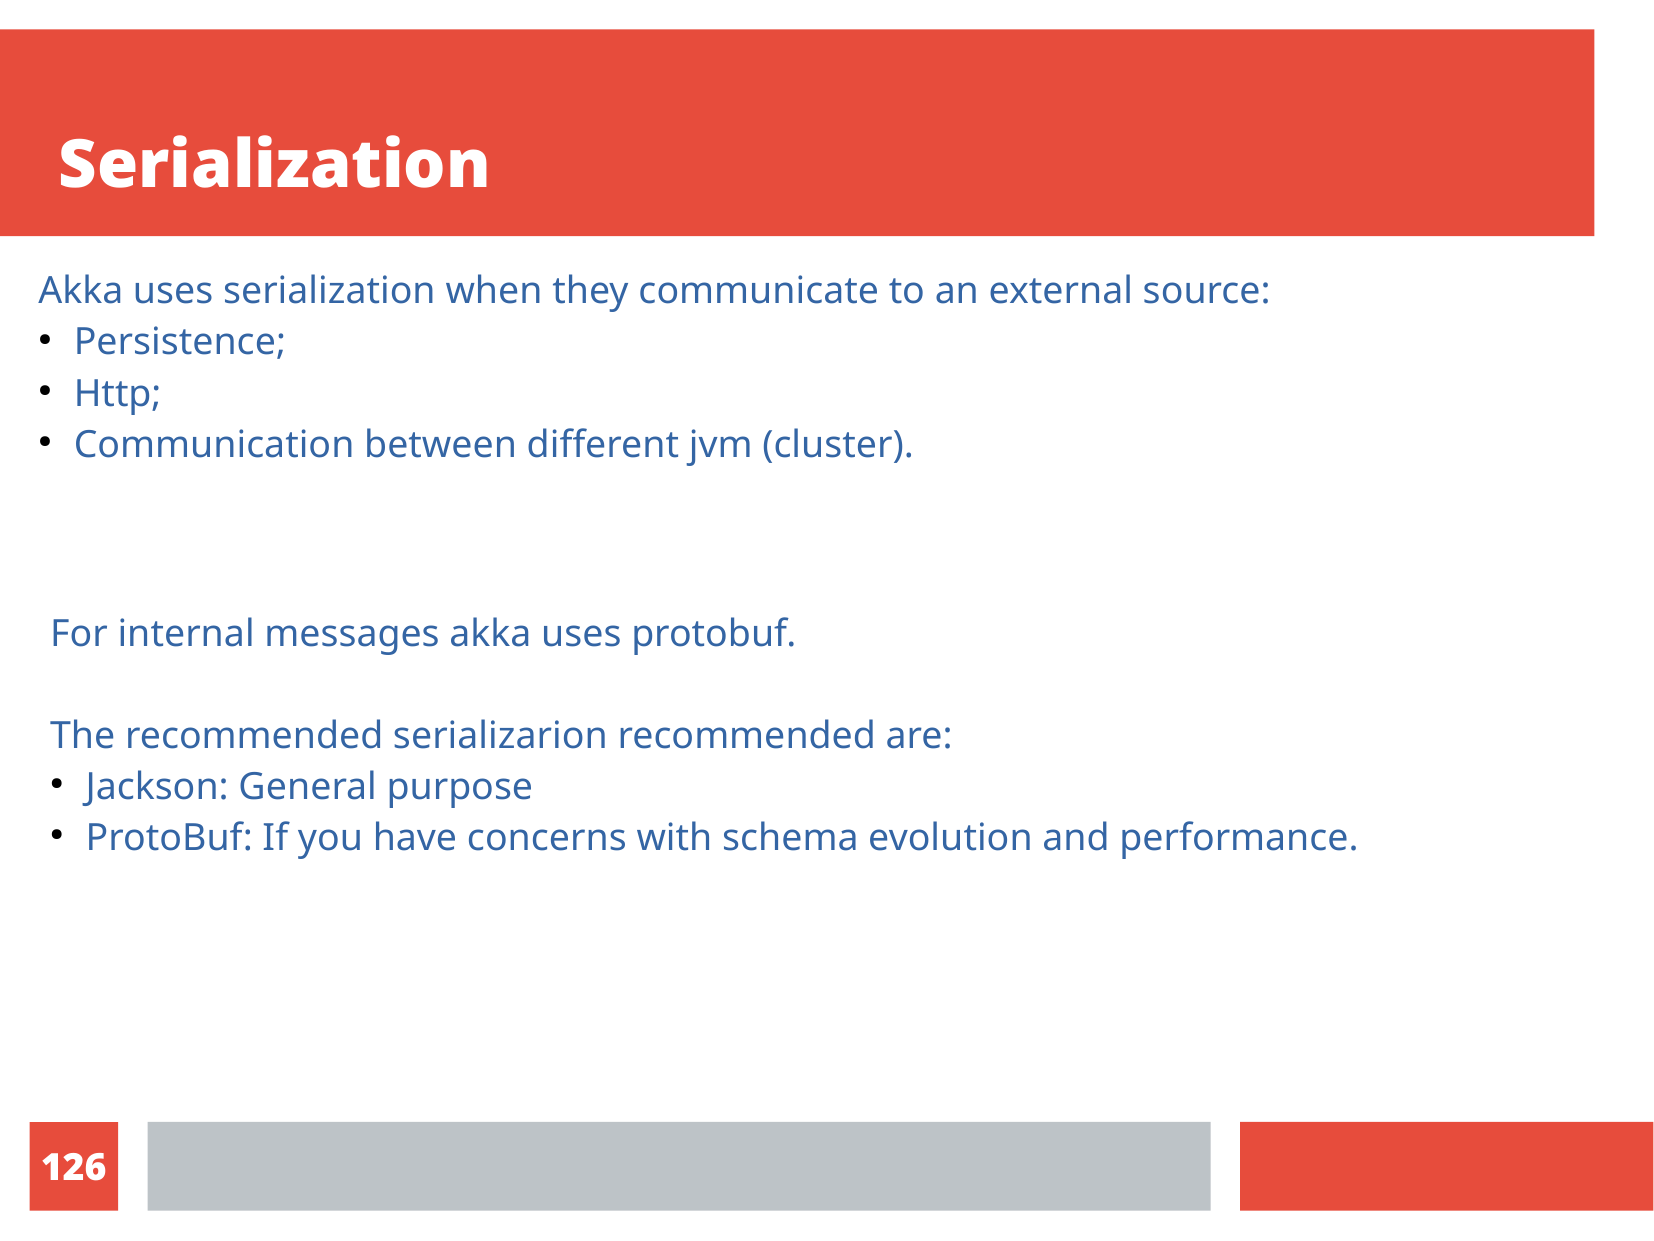

# Serialization
Akka uses serialization when they communicate to an external source:
Persistence;
Http;
Communication between different jvm (cluster).
For internal messages akka uses protobuf.
The recommended serializarion recommended are:
Jackson: General purpose
ProtoBuf: If you have concerns with schema evolution and performance.
126